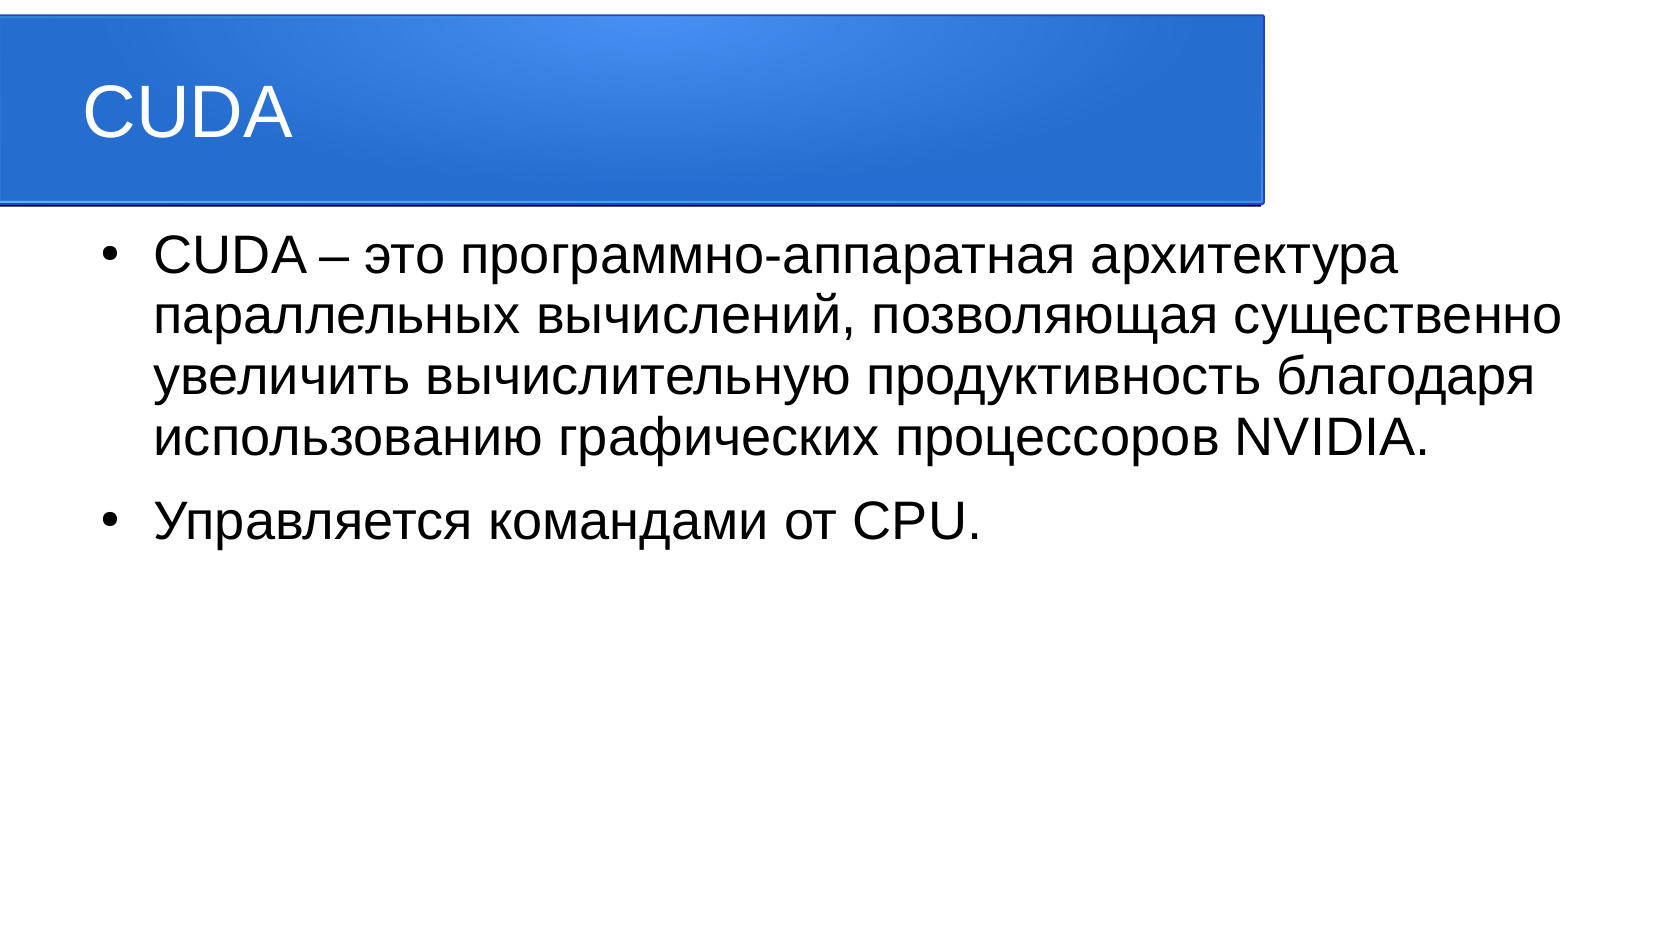

# CUDA
CUDA – это программно-аппаратная архитектура параллельных вычислений, позволяющая существенно увеличить вычислительную продуктивность благодаря использованию графических процессоров NVIDIA.
Управляется командами от CPU.